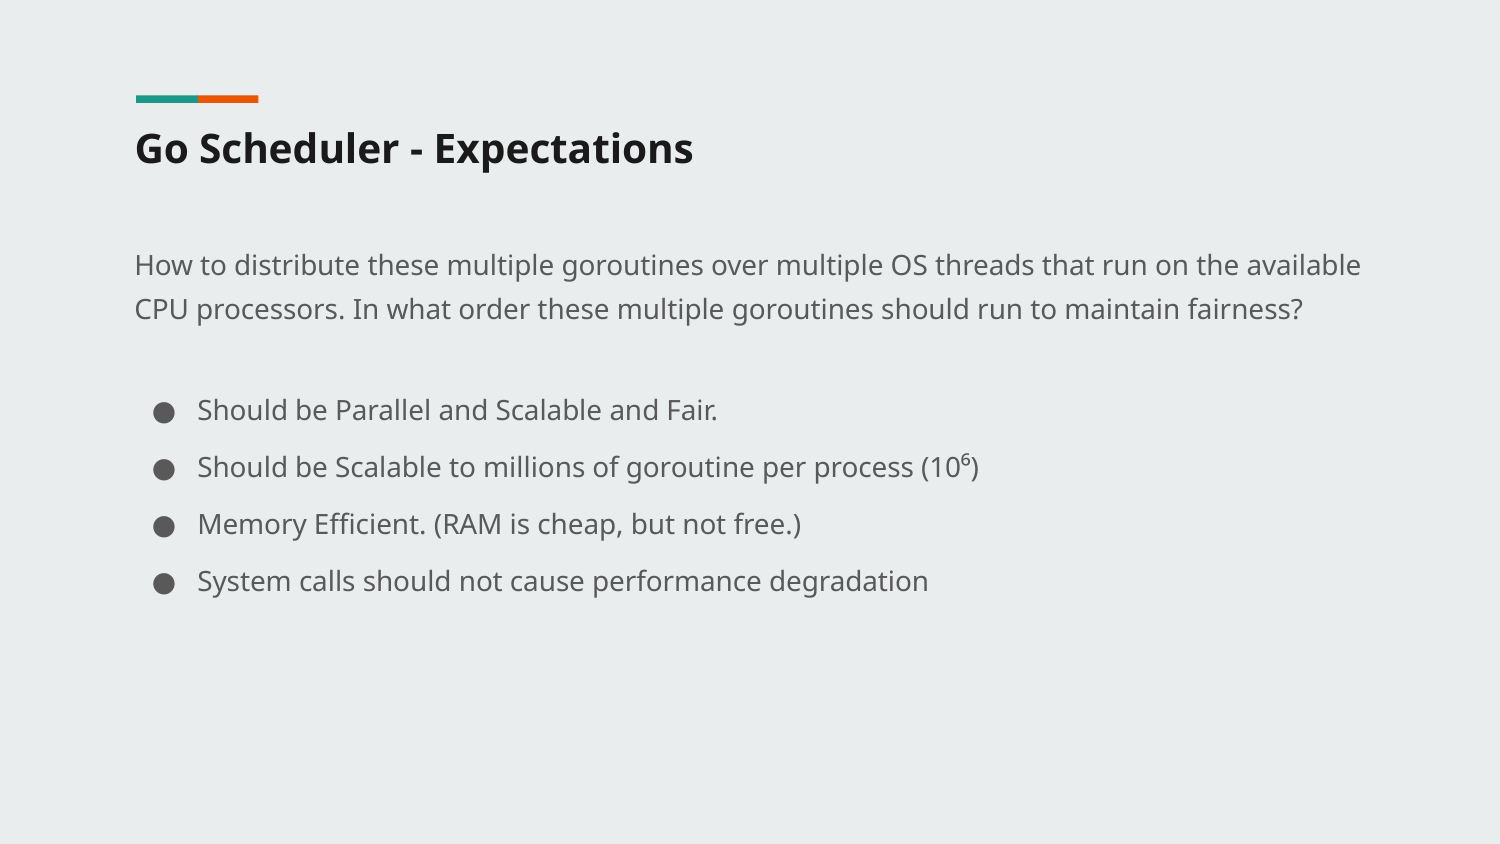

Go Scheduler - Expectations
# How to distribute these multiple goroutines over multiple OS threads that run on the available CPU processors. In what order these multiple goroutines should run to maintain fairness?
Should be Parallel and Scalable and Fair.
Should be Scalable to millions of goroutine per process (10⁶)
Memory Efficient. (RAM is cheap, but not free.)
System calls should not cause performance degradation